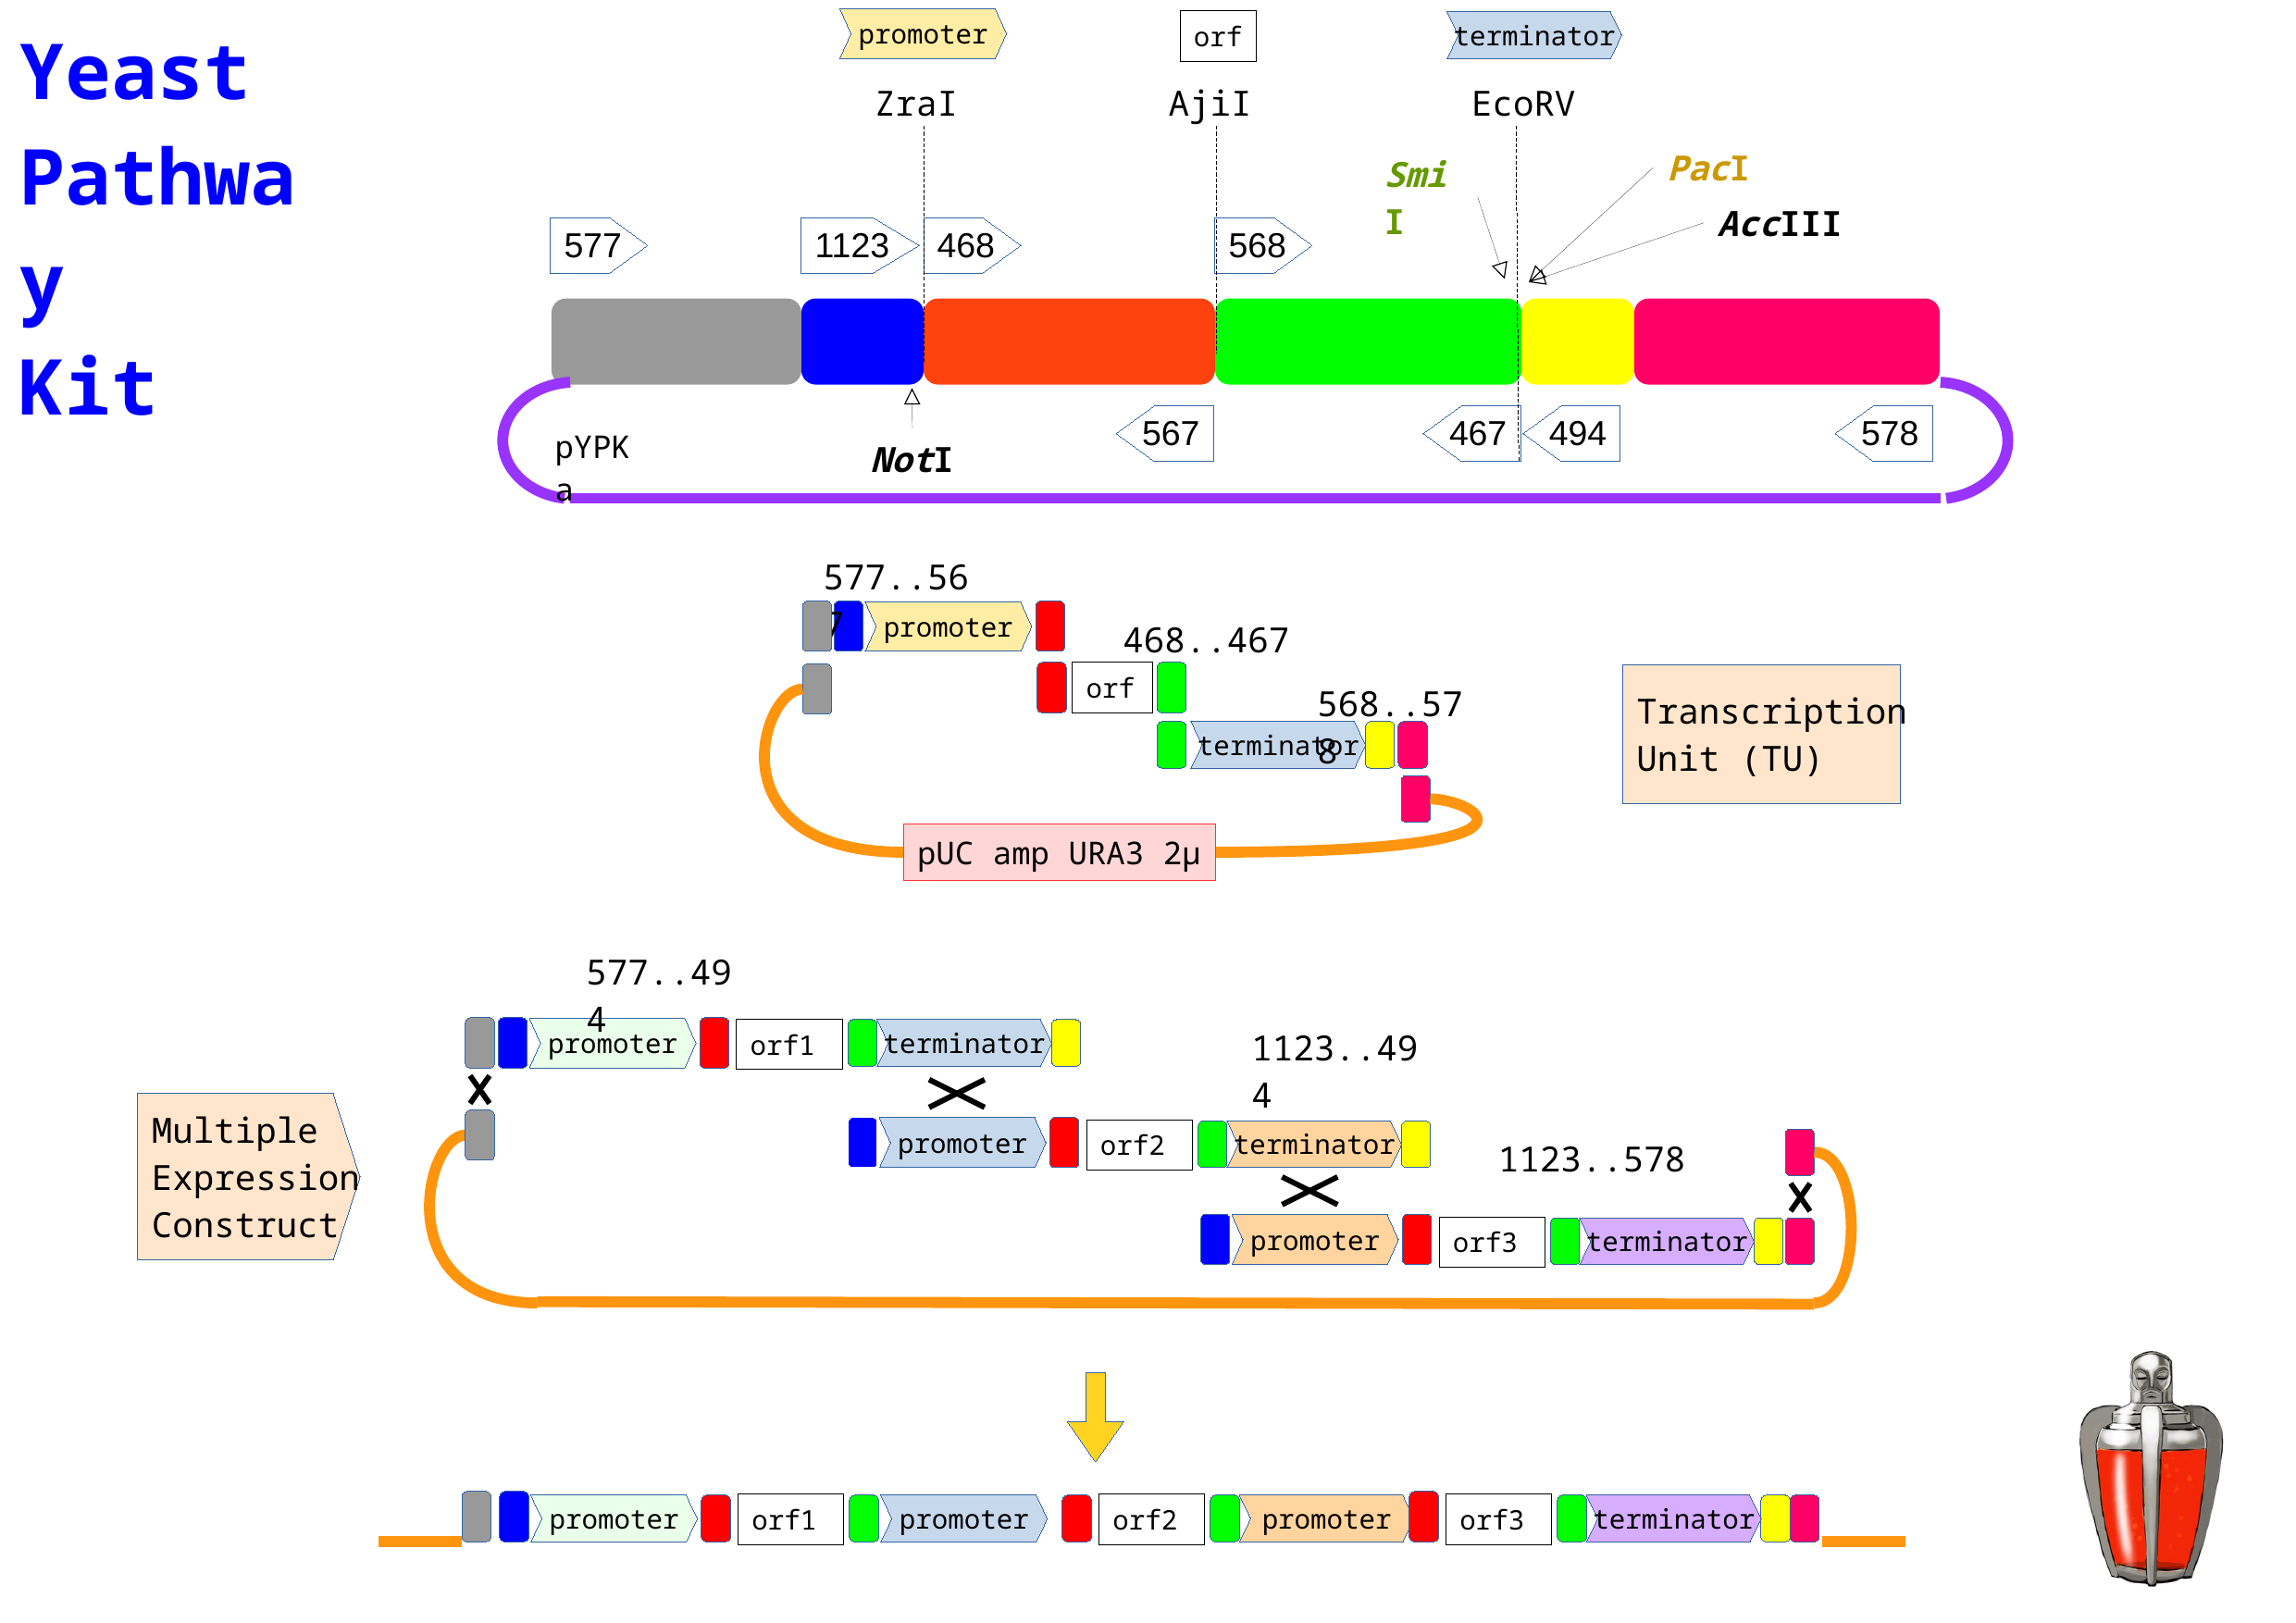

promoter
Yeast
Pathway
Kit
orf
terminator
ZraI
AjiI
EcoRV
PacI
SmiI
AccIII
577
1123
468
568
567
467
494
578
pYPKa
NotI
577..567
promoter
468..467
orf
Transcription
Unit (TU)
568..578
terminator
pUC amp URA3 2µ
577..494
1123..494
promoter
orf1
terminator
Multiple
Expression
Construct
promoter
orf2
terminator
1123..578
promoter
orf3
terminator
orf1
orf2
orf3
promoter
promoter
promoter
terminator